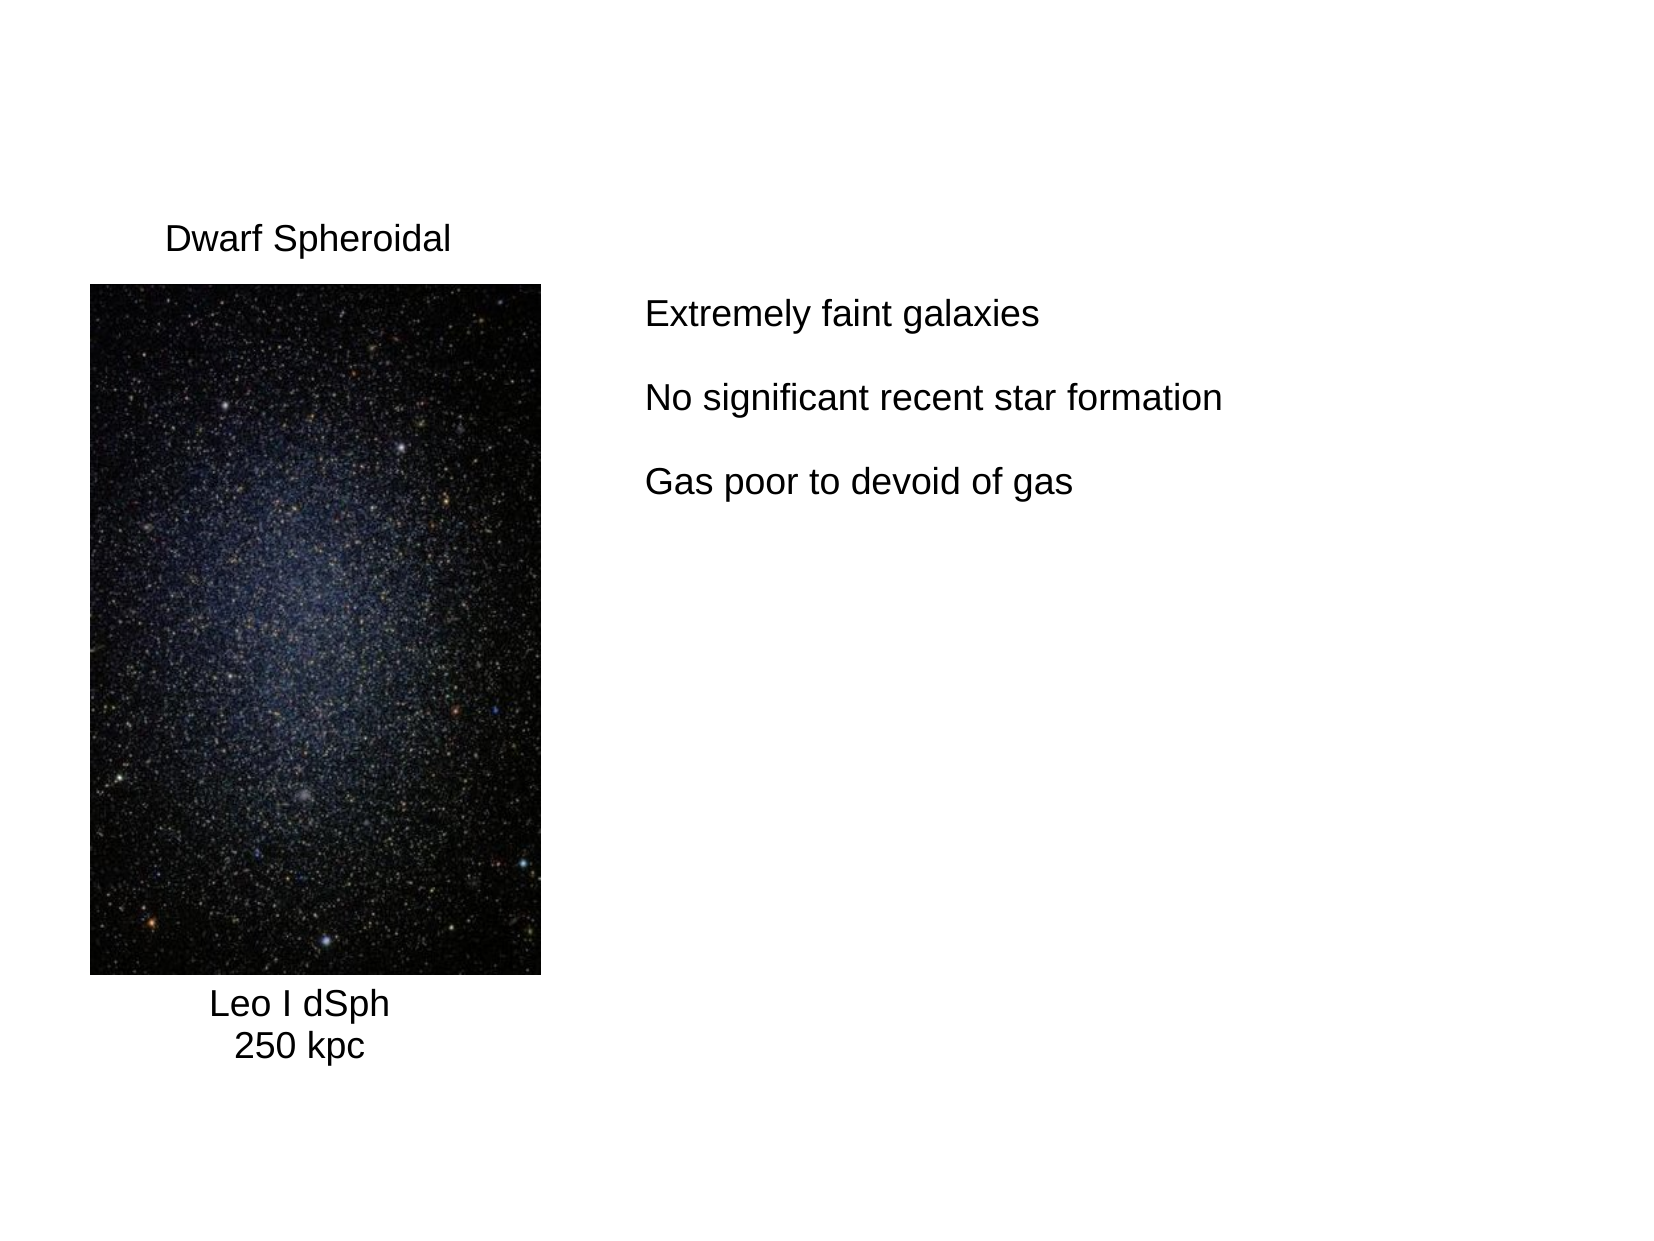

Dwarf Spheroidal
Extremely faint galaxies
No significant recent star formation
Gas poor to devoid of gas
Leo I dSph
250 kpc